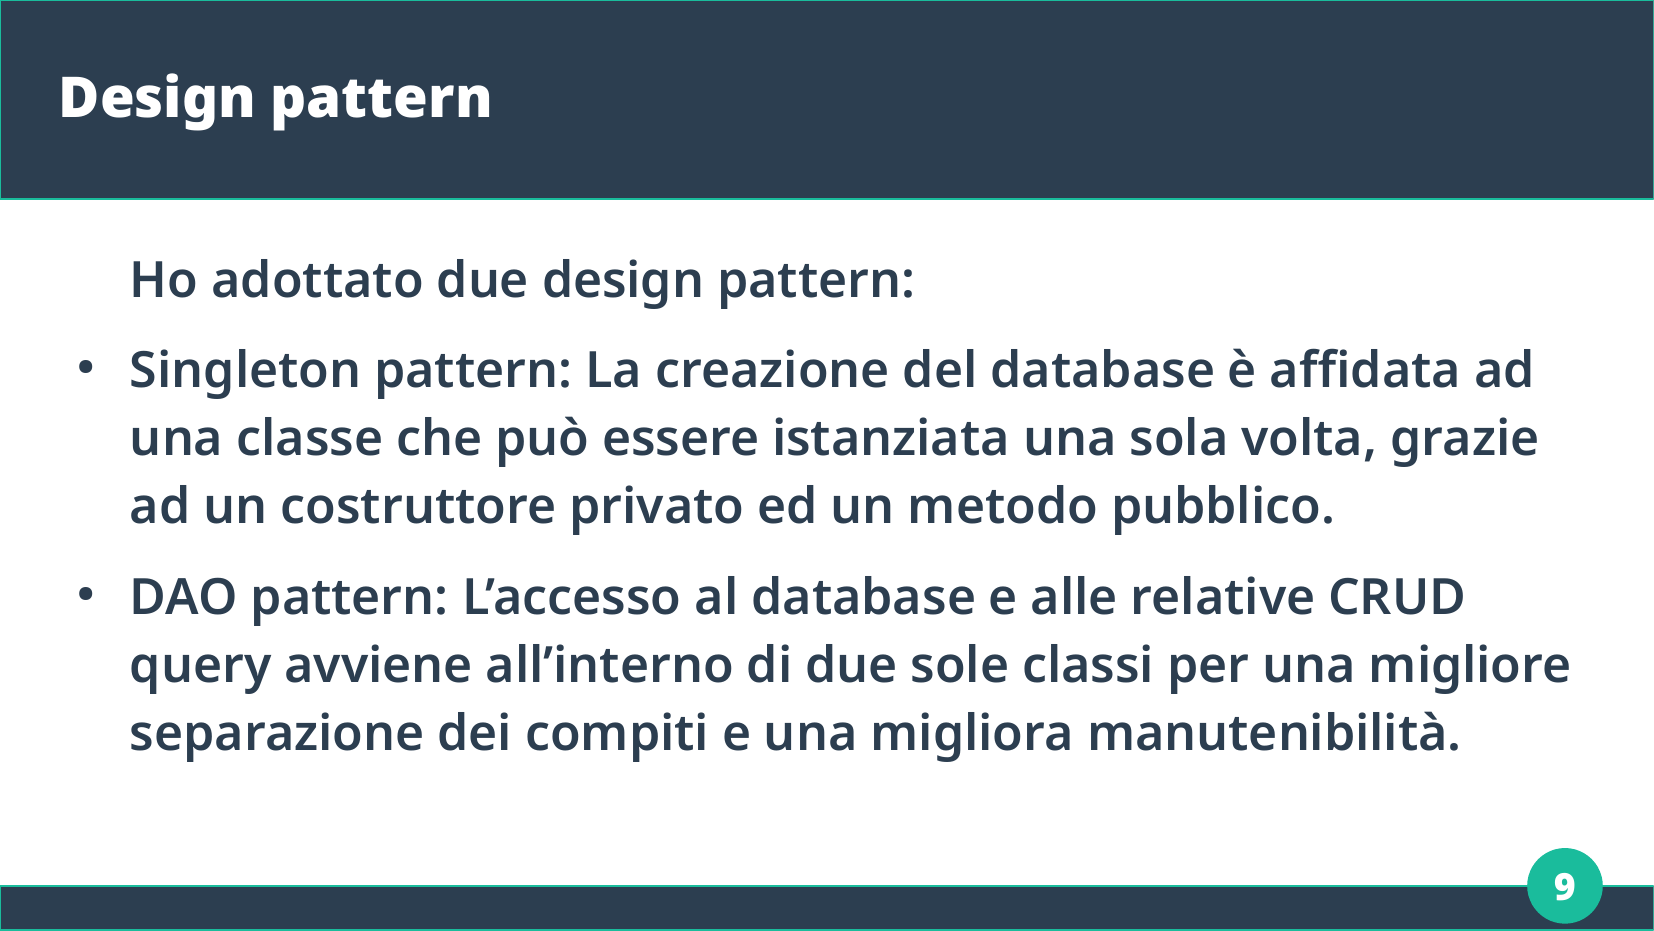

# Design pattern
Ho adottato due design pattern:
Singleton pattern: La creazione del database è affidata ad una classe che può essere istanziata una sola volta, grazie ad un costruttore privato ed un metodo pubblico.
DAO pattern: L’accesso al database e alle relative CRUD query avviene all’interno di due sole classi per una migliore separazione dei compiti e una migliora manutenibilità.
9